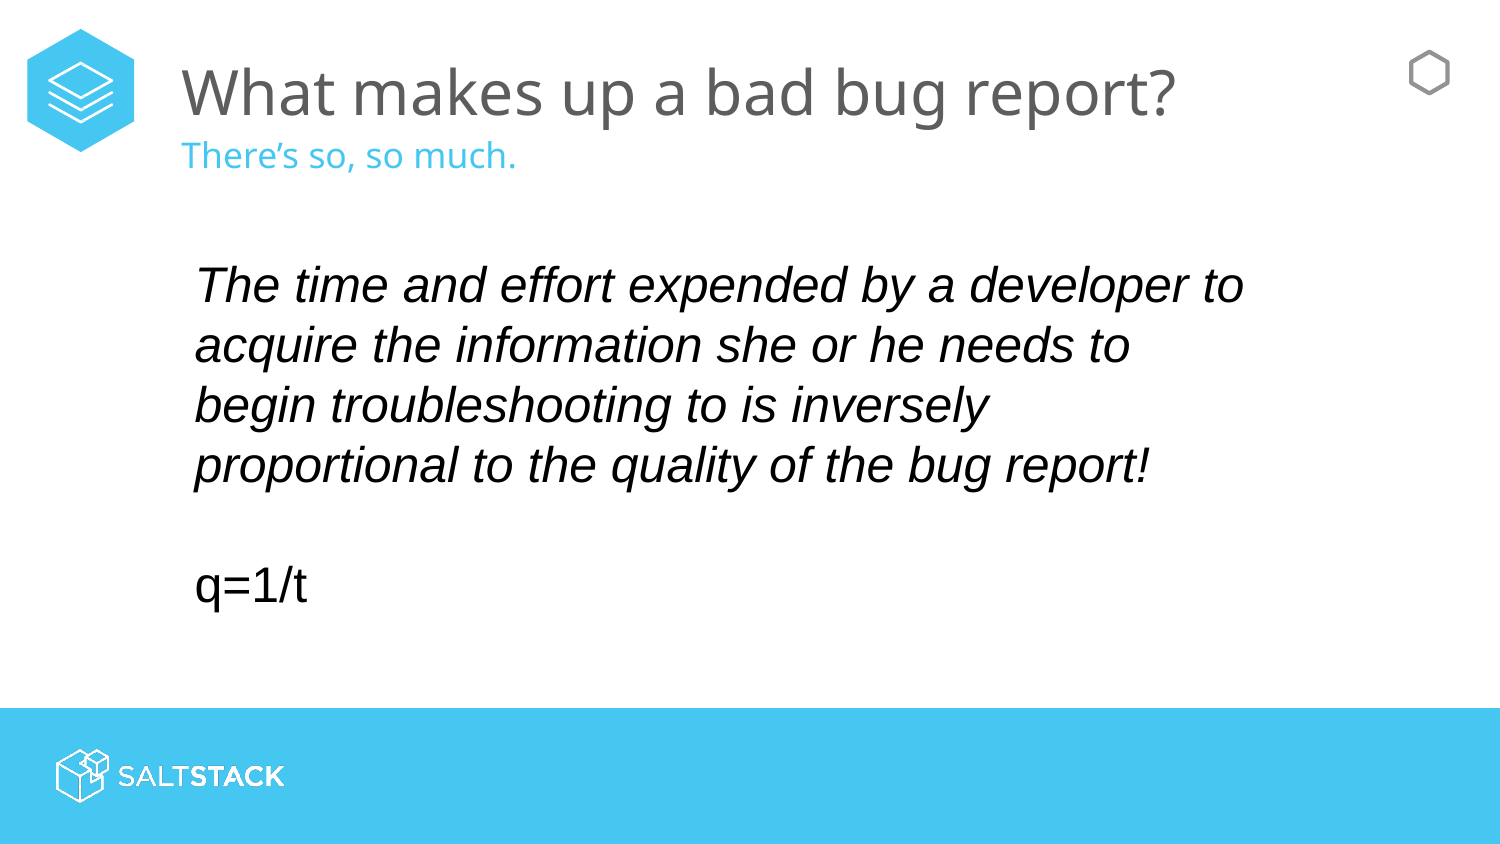

What makes up a bad bug report?
There’s so, so much.
The time and effort expended by a developer to acquire the information she or he needs to begin troubleshooting to is inversely proportional to the quality of the bug report!
q=1/t